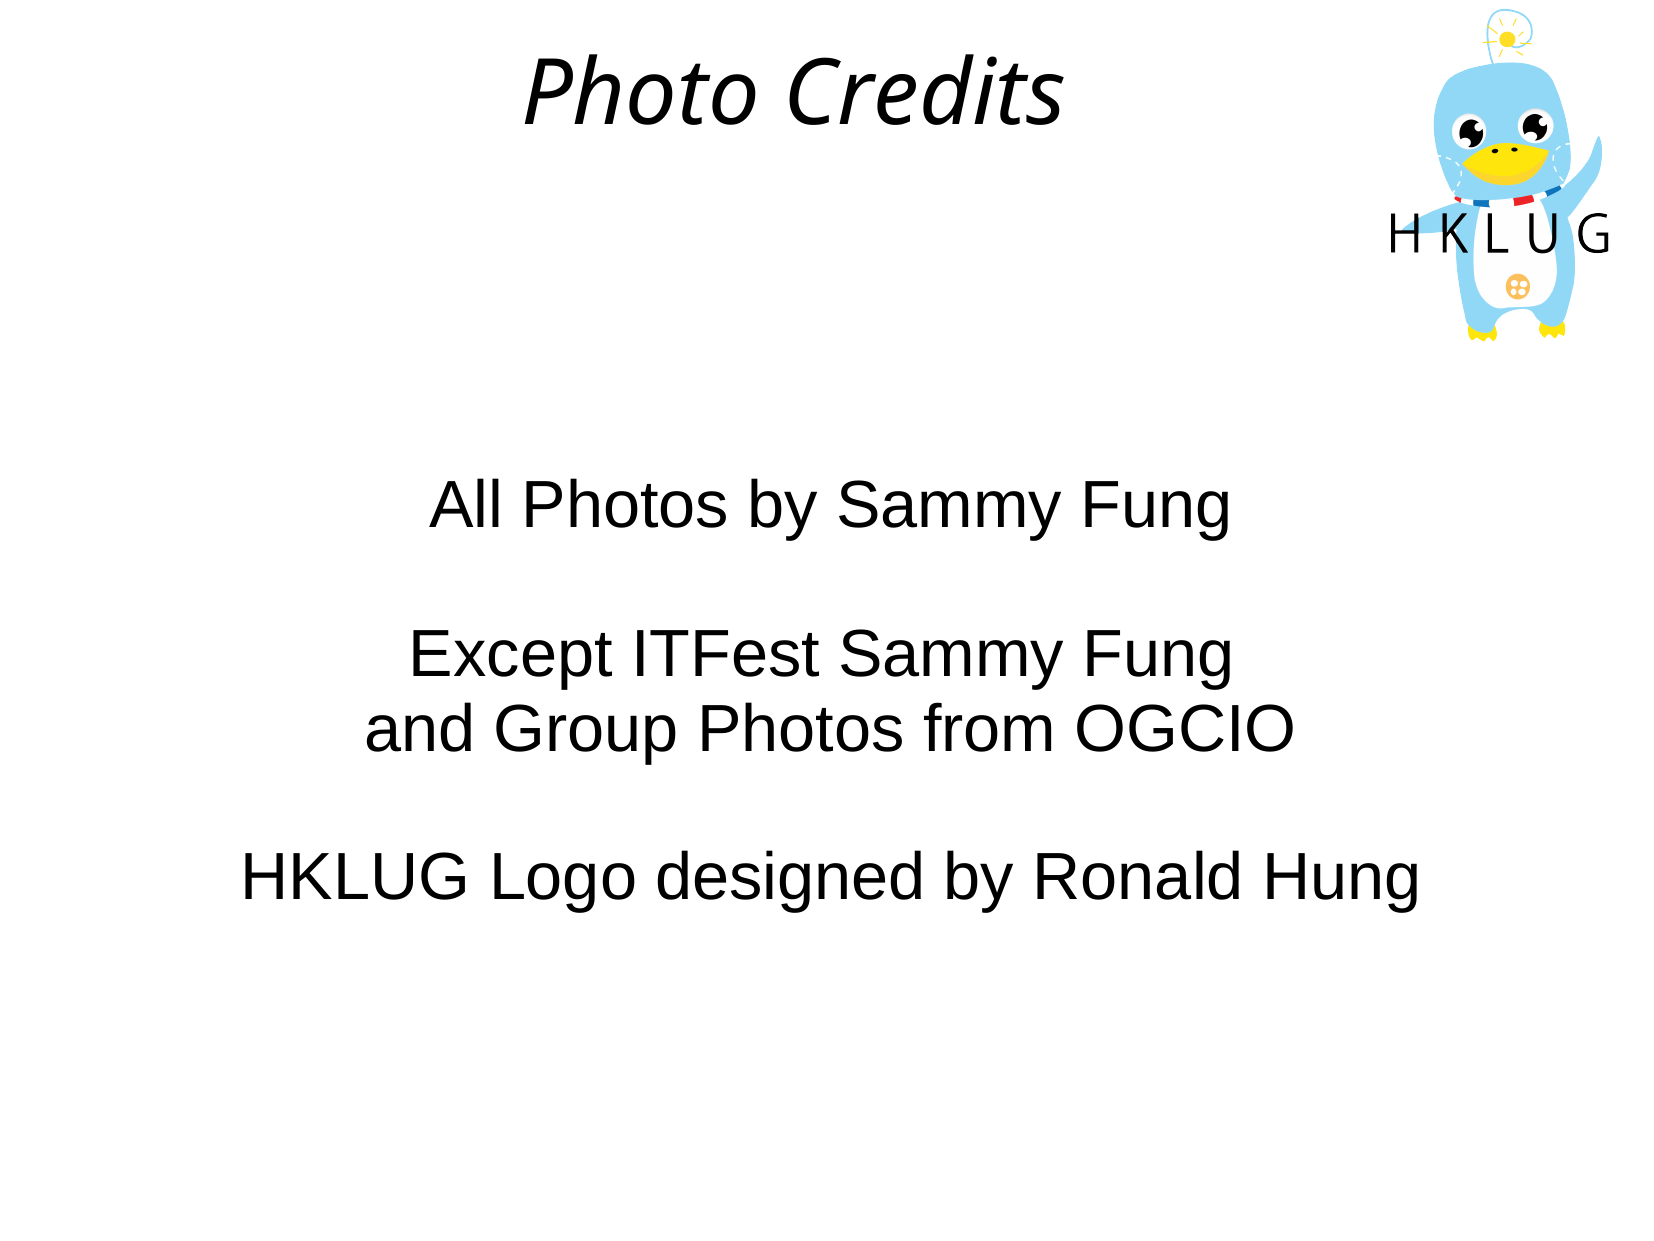

Photo Credits
# All Photos by Sammy Fung
Except ITFest Sammy Fung
and Group Photos from OGCIO
HKLUG Logo designed by Ronald Hung